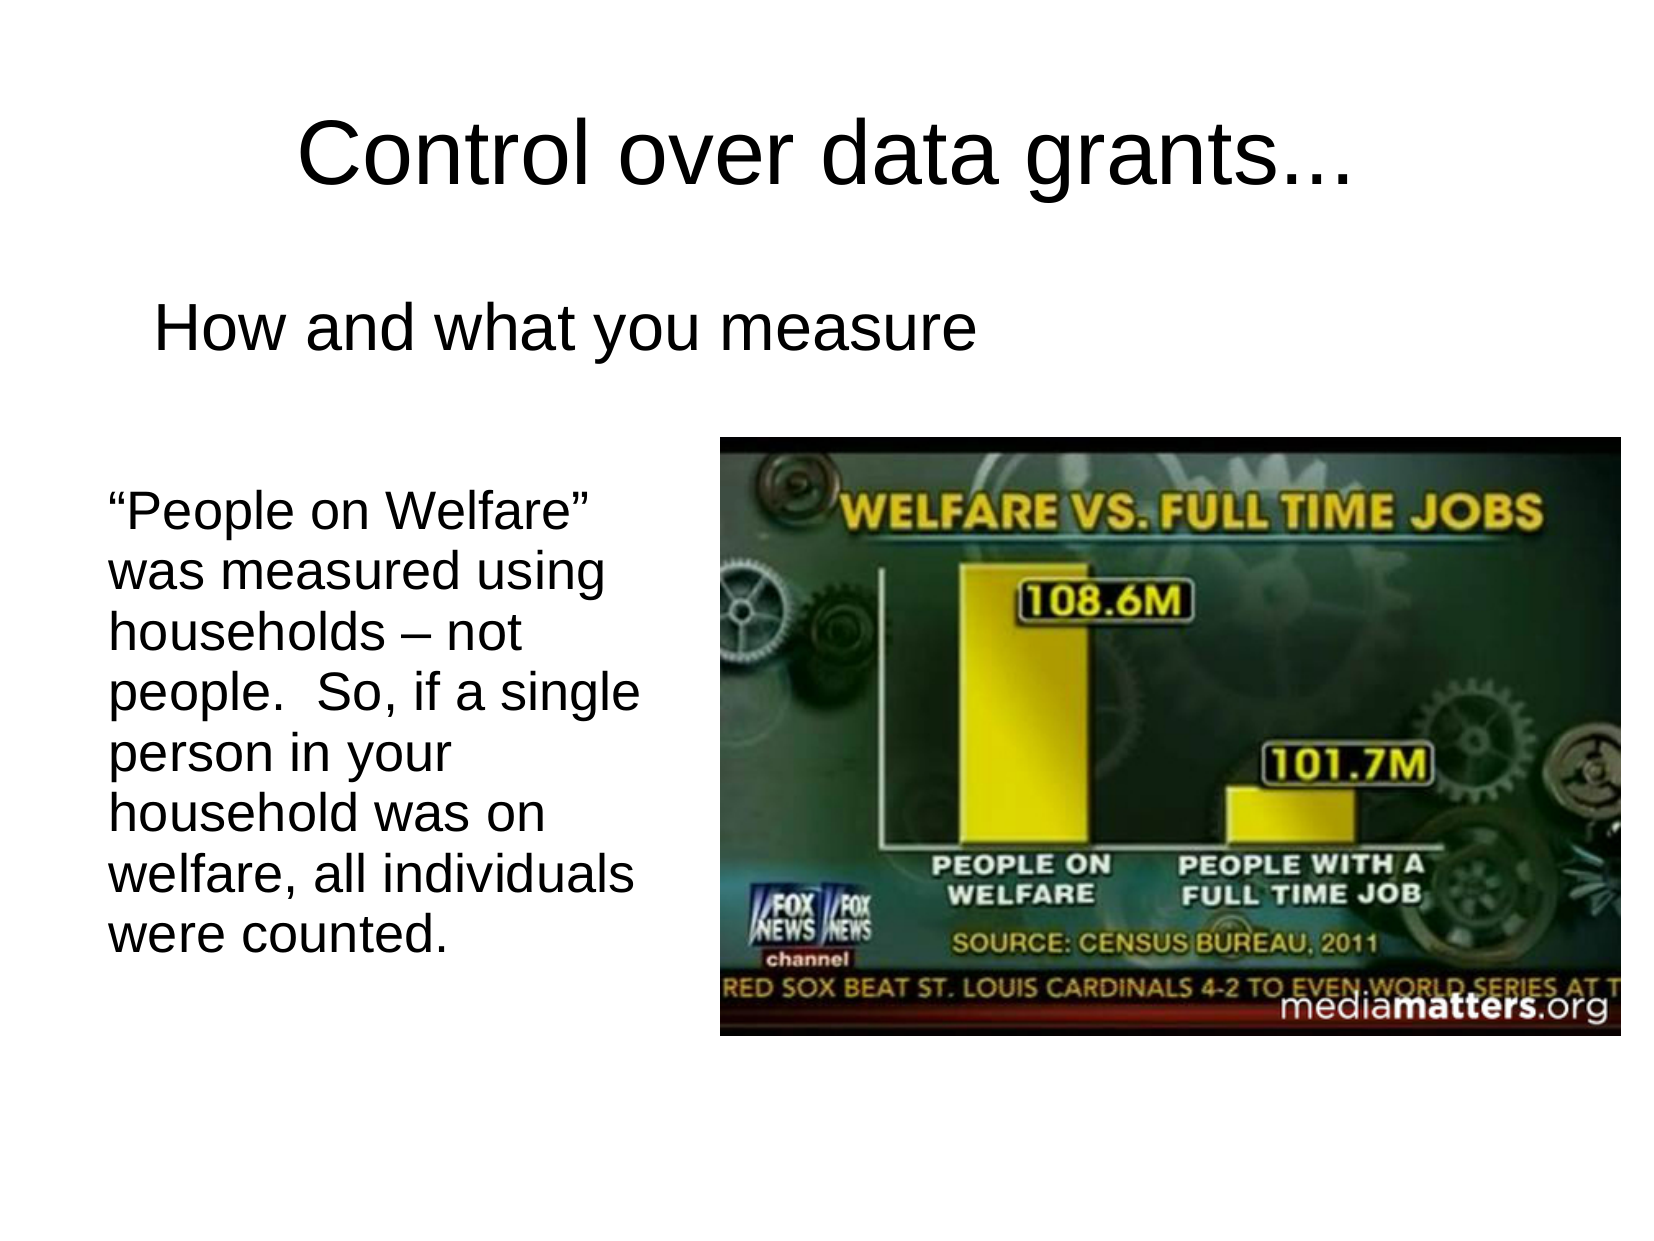

# Control over data grants...
How and what you measure
“People on Welfare” was measured using households – not people. So, if a single person in your household was on welfare, all individuals were counted.